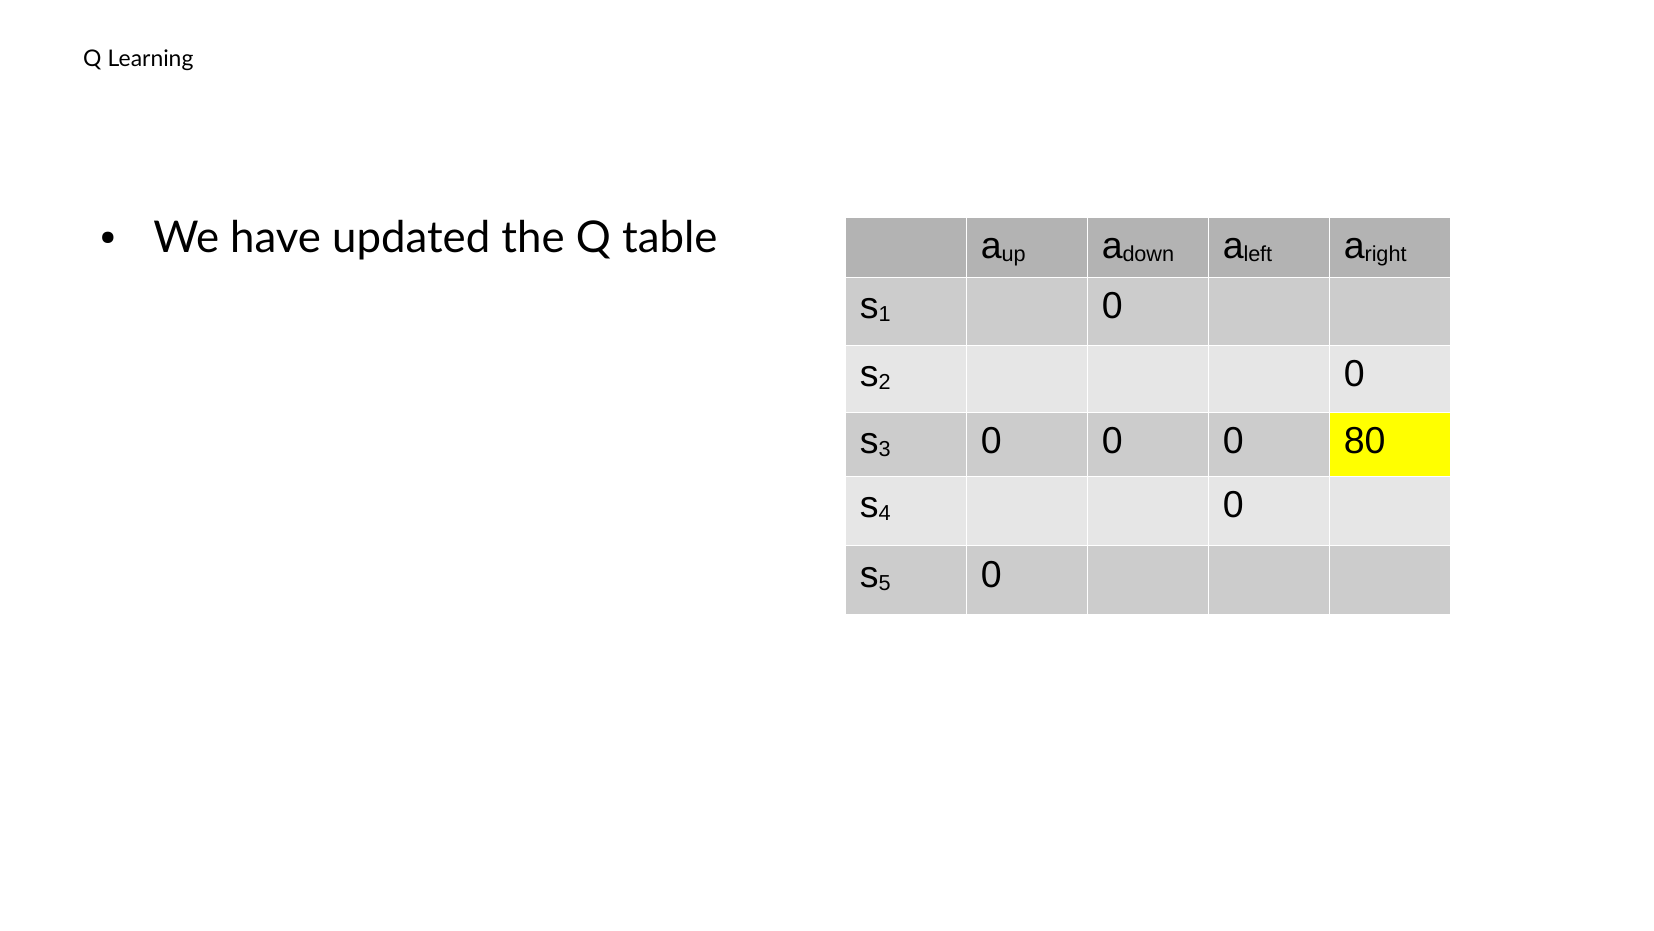

# Q Learning
We have updated the Q table
| | aup | adown | aleft | aright |
| --- | --- | --- | --- | --- |
| s1 | | 0 | | |
| s2 | | | | 0 |
| s3 | 0 | 0 | 0 | 80 |
| s4 | | | 0 | |
| s5 | 0 | | | |